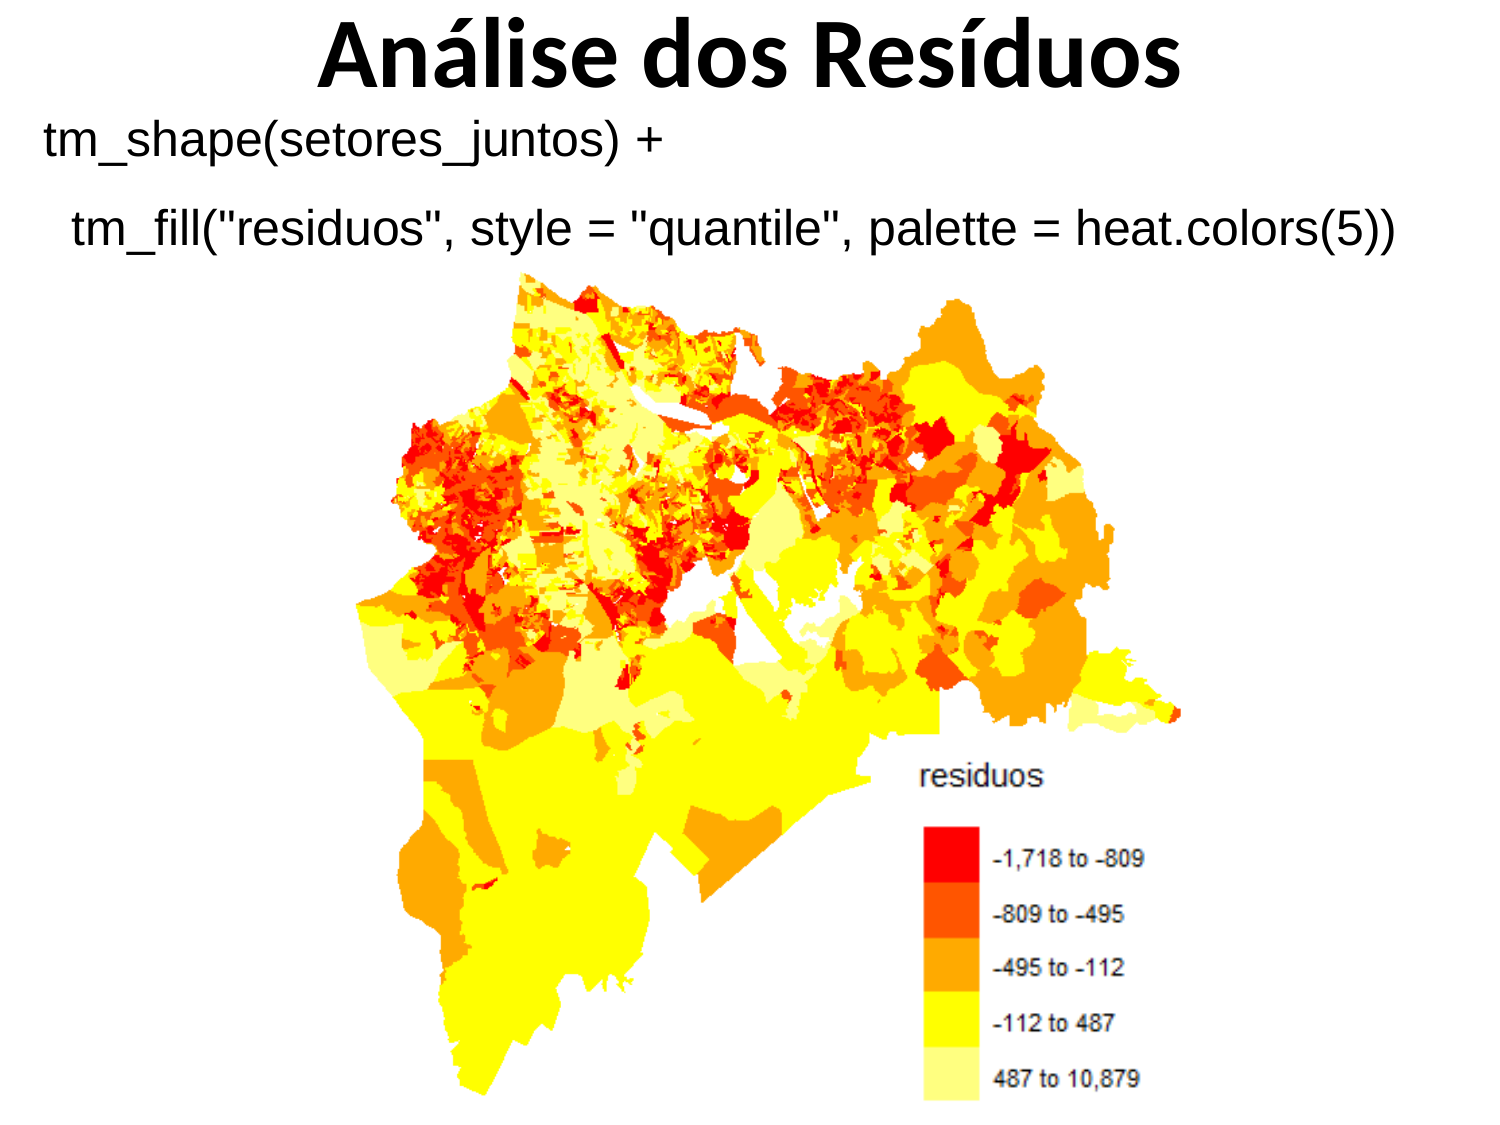

Análise dos Resíduos
# tm_shape(setores_juntos) +
 tm_fill("residuos", style = "quantile", palette = heat.colors(5))